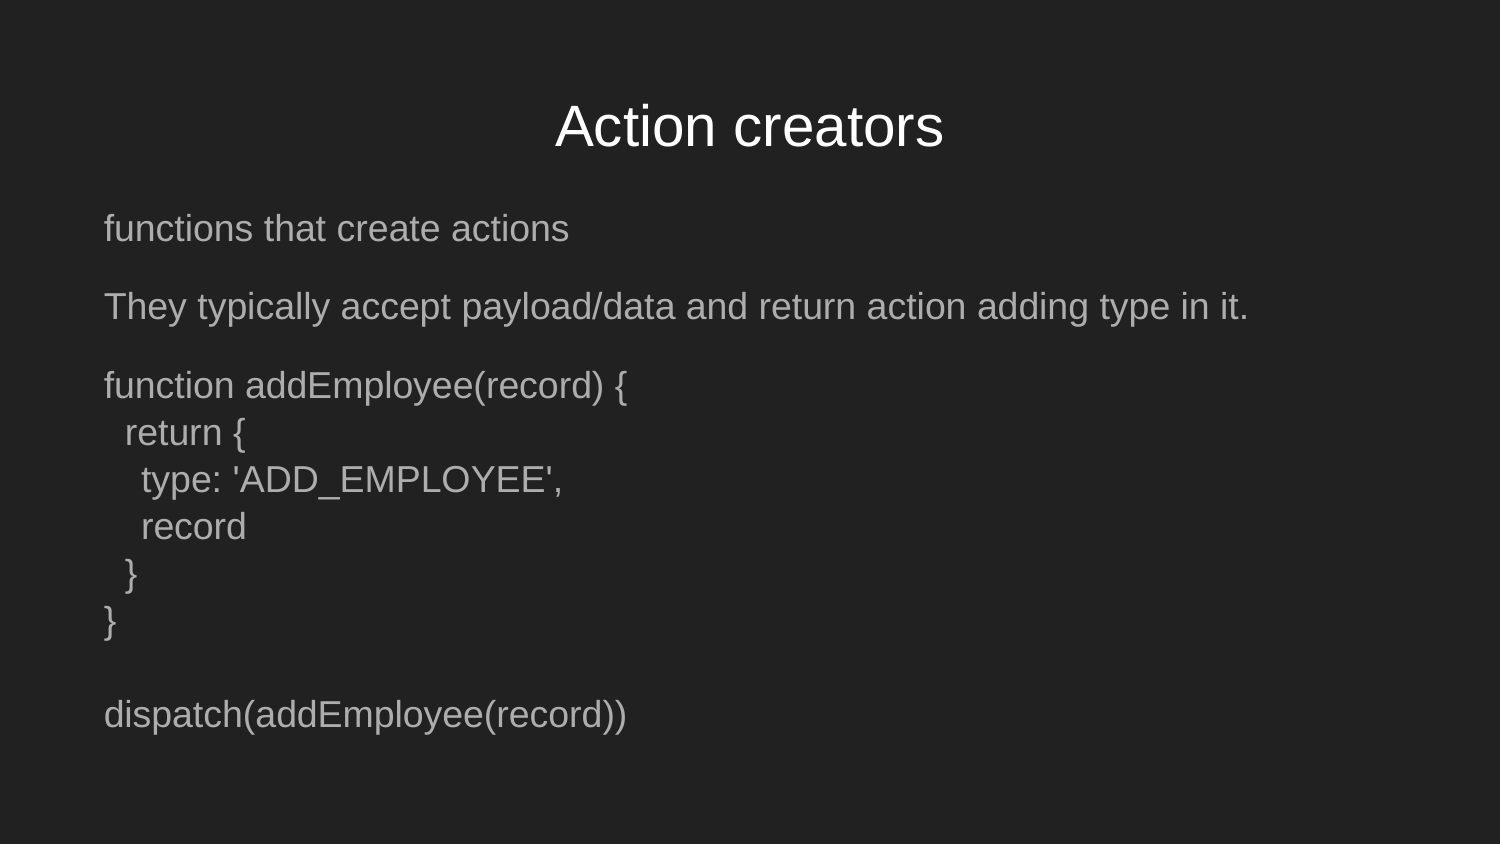

# Action creators
functions that create actions
They typically accept payload/data and return action adding type in it.
function addEmployee(record) {
 return {
	type: 'ADD_EMPLOYEE',
	record
 }
}
dispatch(addEmployee(record))